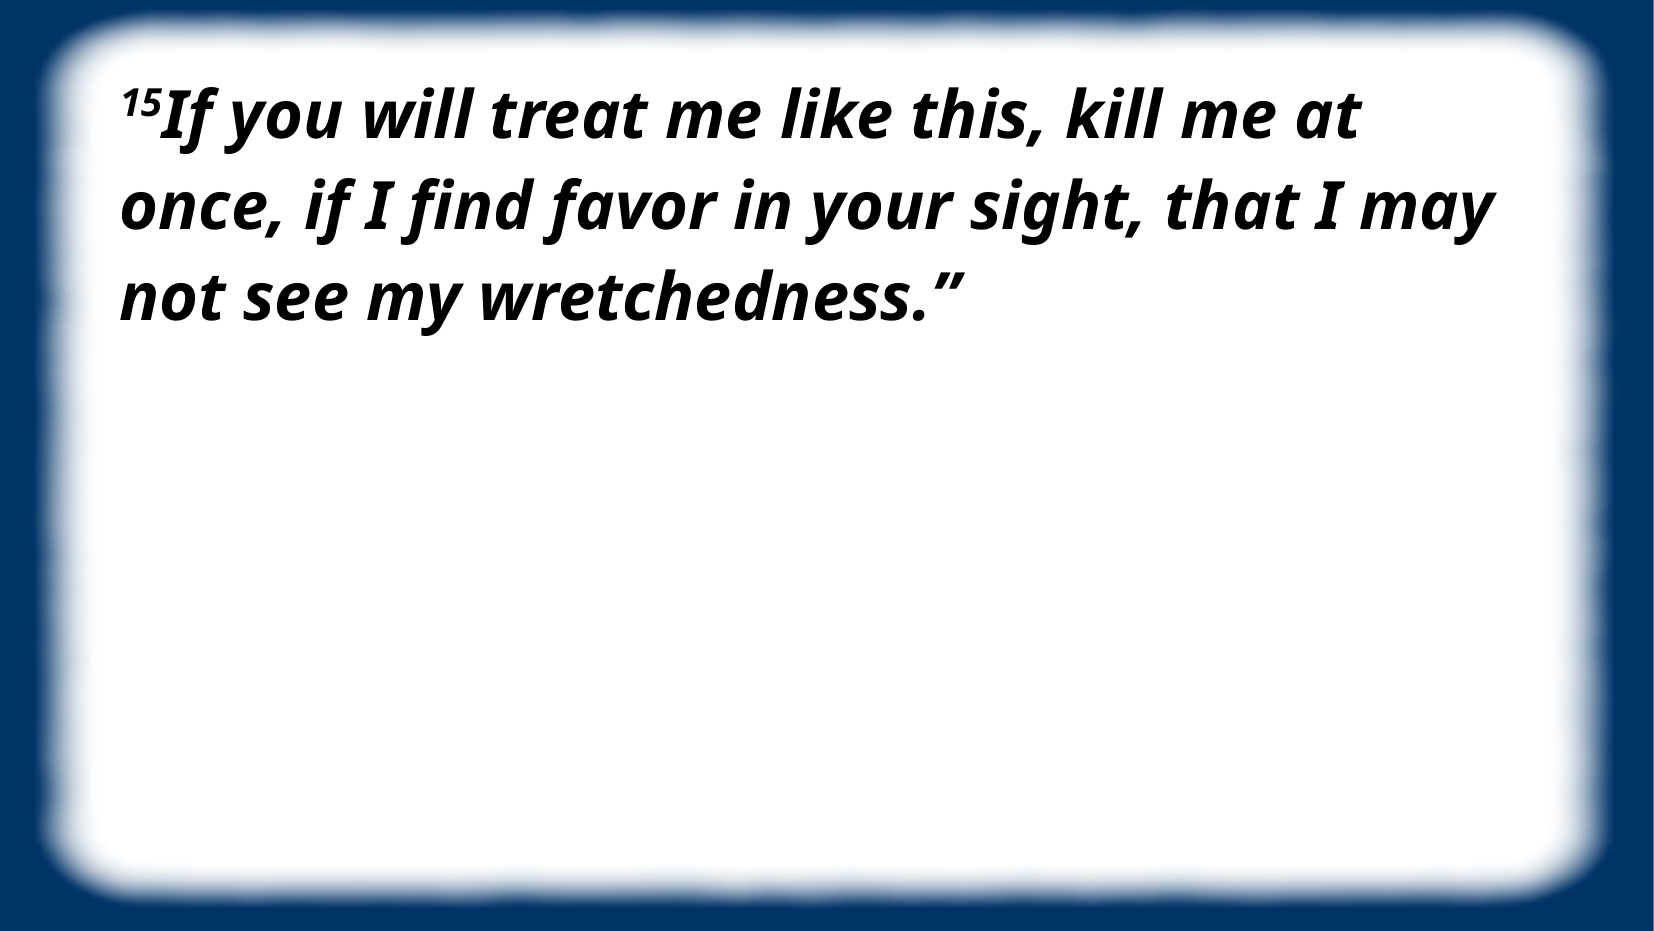

15If you will treat me like this, kill me at once, if I find favor in your sight, that I may not see my wretchedness.”